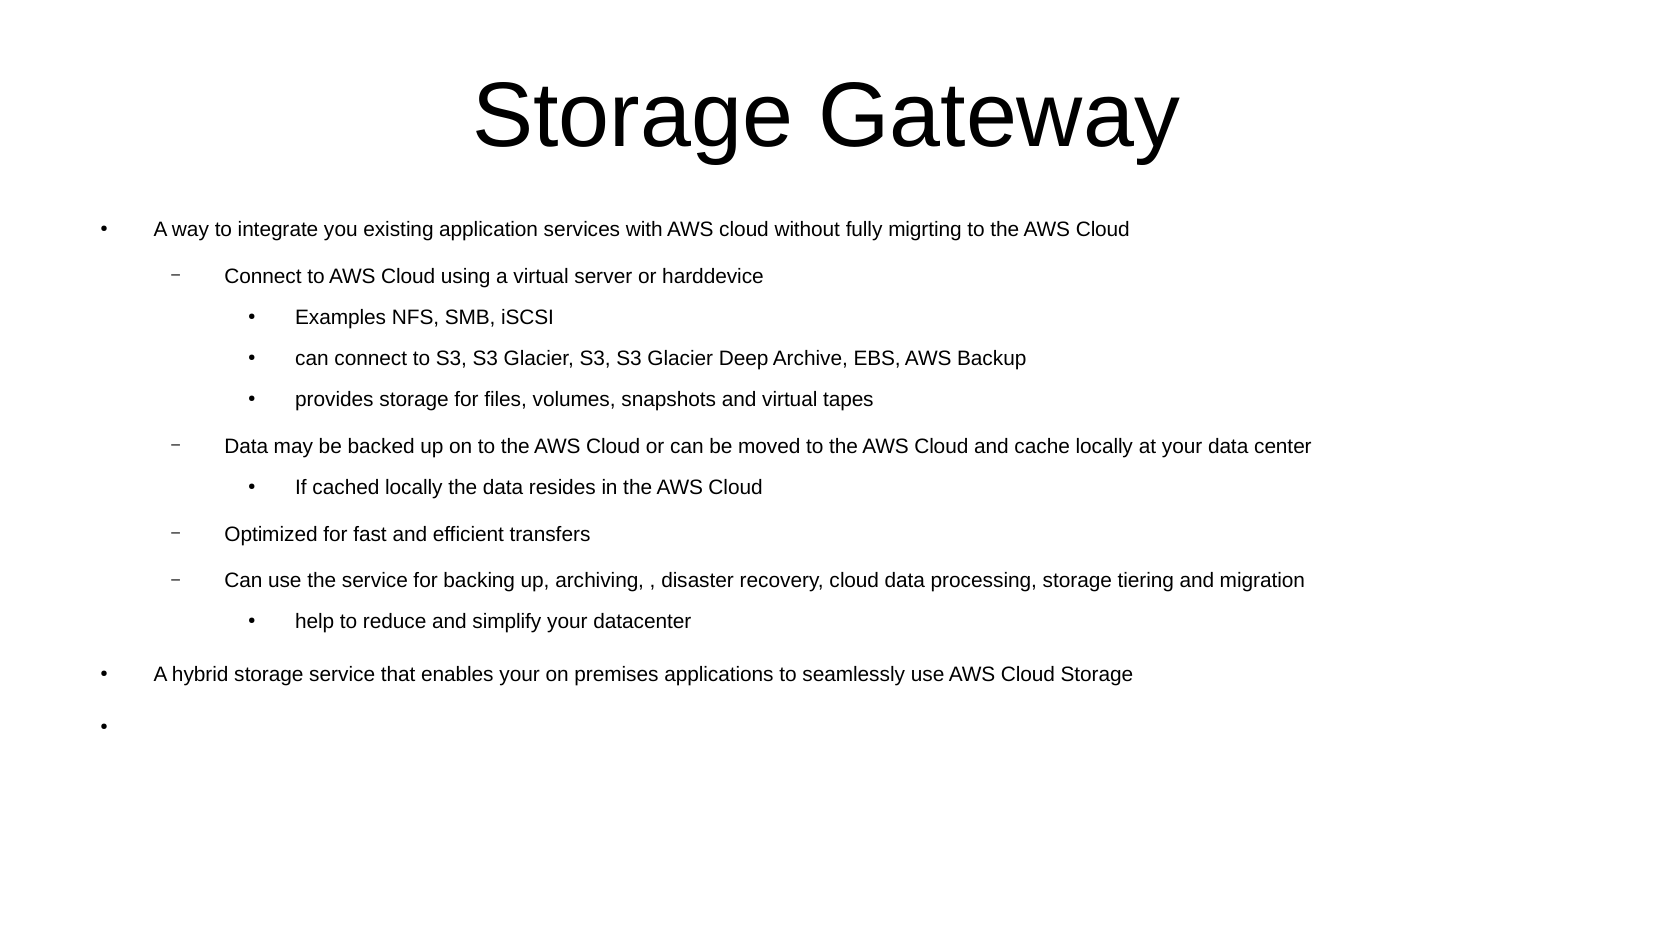

# Storage Gateway
A way to integrate you existing application services with AWS cloud without fully migrting to the AWS Cloud
Connect to AWS Cloud using a virtual server or harddevice
Examples NFS, SMB, iSCSI
can connect to S3, S3 Glacier, S3, S3 Glacier Deep Archive, EBS, AWS Backup
provides storage for files, volumes, snapshots and virtual tapes
Data may be backed up on to the AWS Cloud or can be moved to the AWS Cloud and cache locally at your data center
If cached locally the data resides in the AWS Cloud
Optimized for fast and efficient transfers
Can use the service for backing up, archiving, , disaster recovery, cloud data processing, storage tiering and migration
help to reduce and simplify your datacenter
A hybrid storage service that enables your on premises applications to seamlessly use AWS Cloud Storage